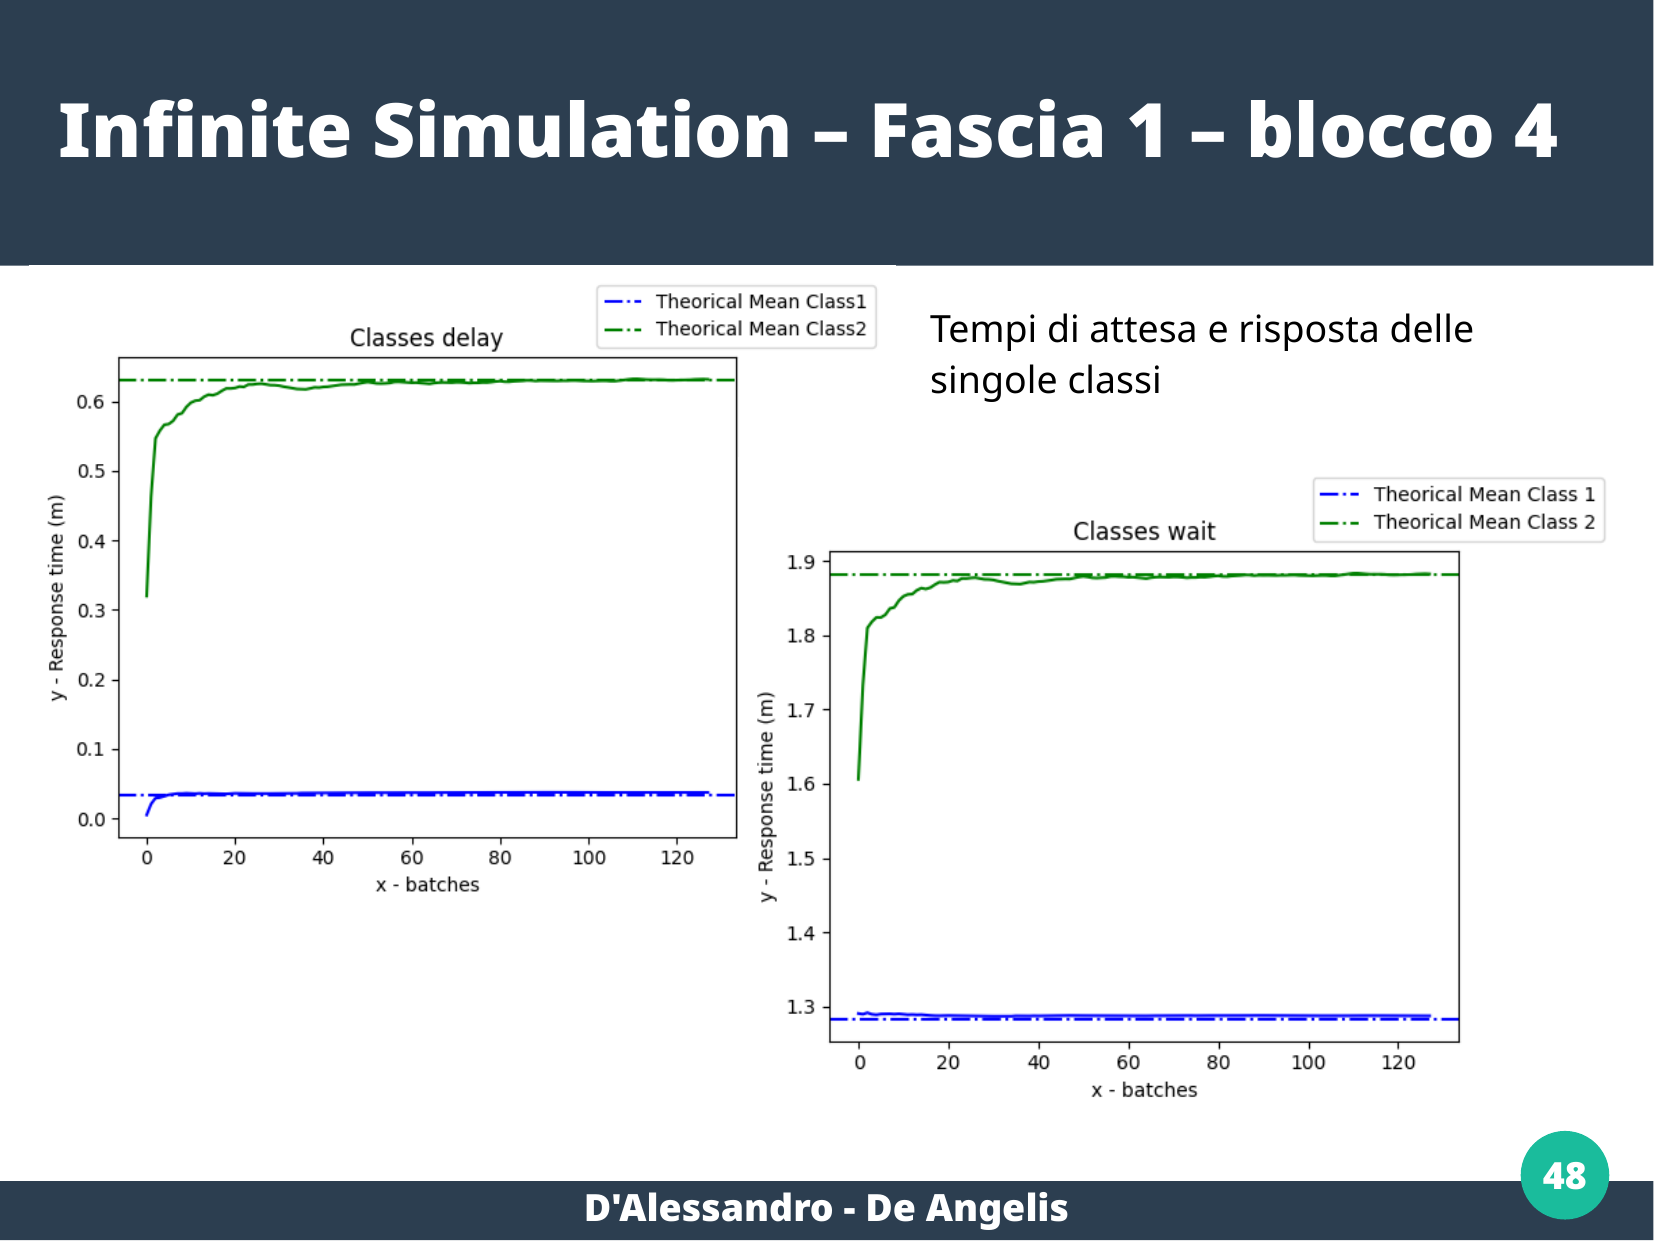

# Infinite Simulation – Fascia 1 – blocco 4
Tempi di attesa e risposta delle singole classi
48
D'Alessandro - De Angelis